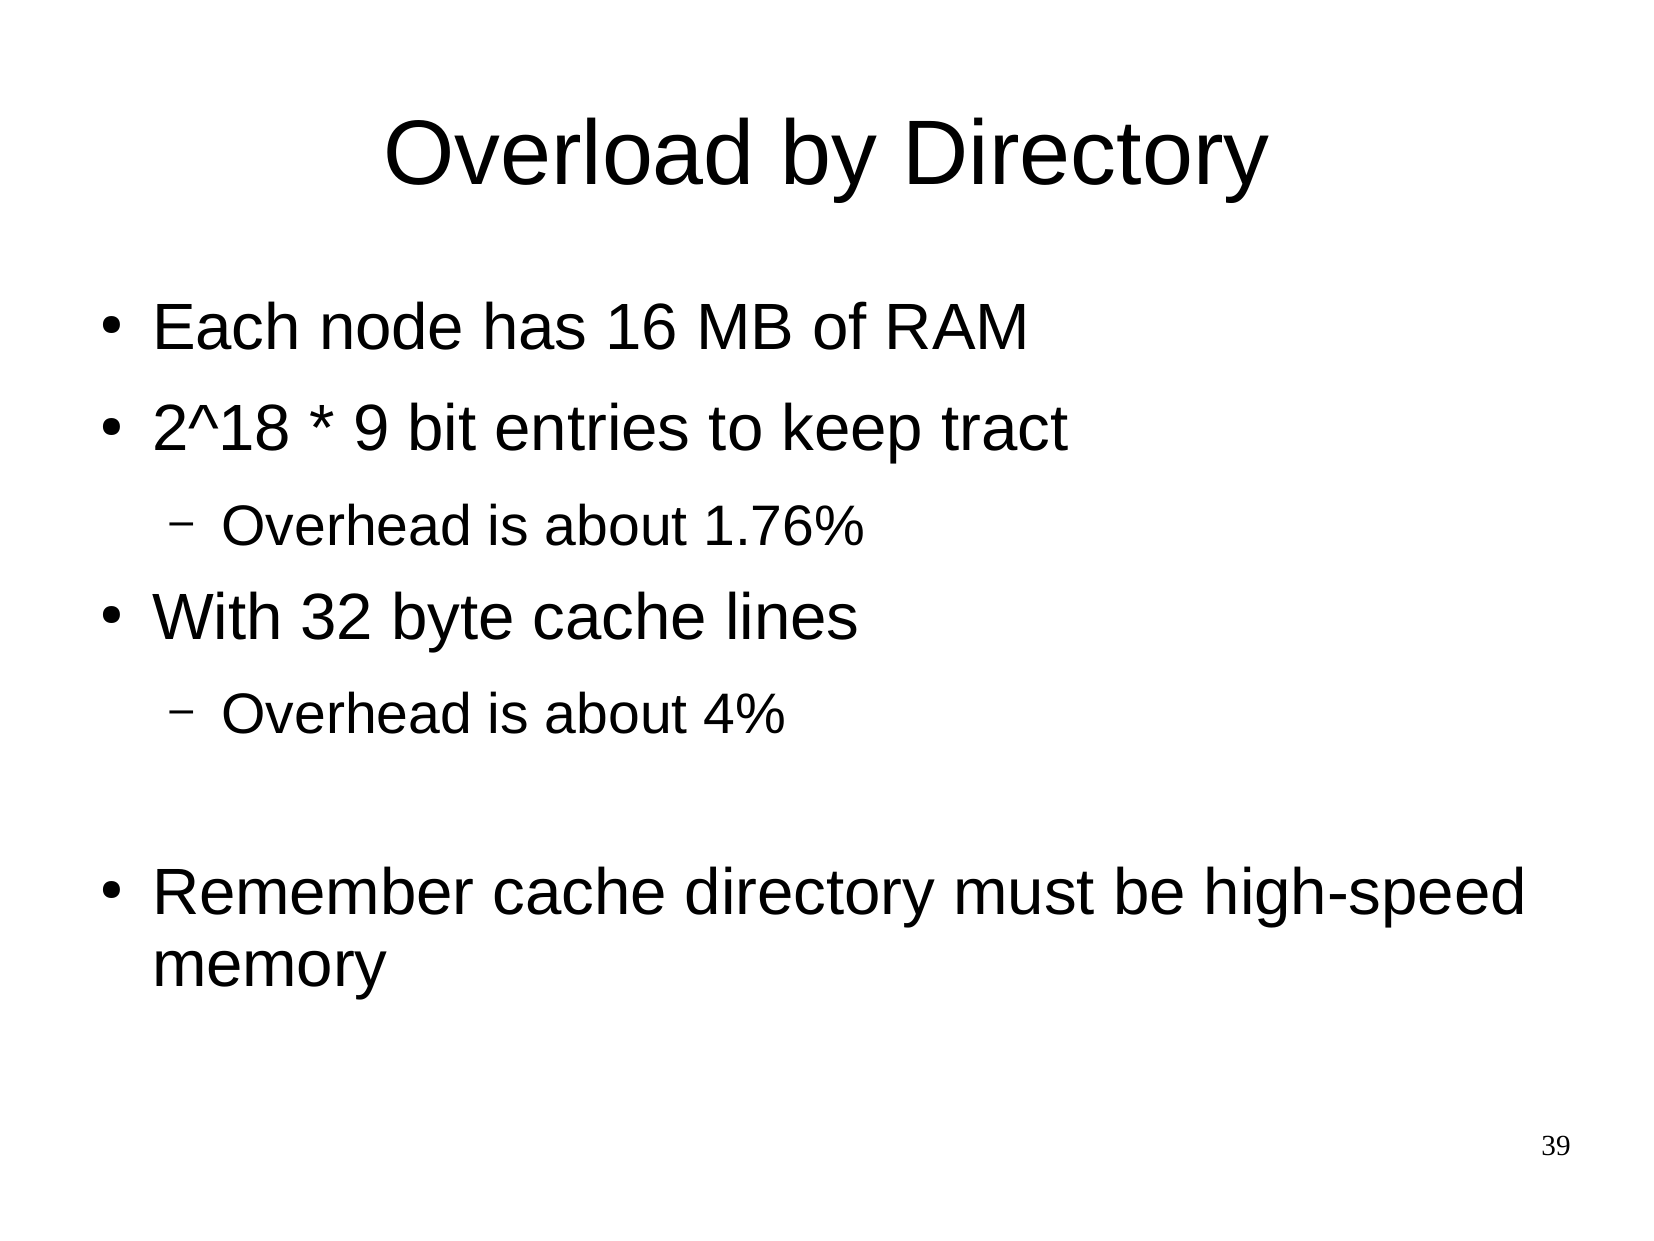

# Overload by Directory
Each node has 16 MB of RAM
2^18 * 9 bit entries to keep tract
Overhead is about 1.76%
With 32 byte cache lines
Overhead is about 4%
Remember cache directory must be high-speed memory
39